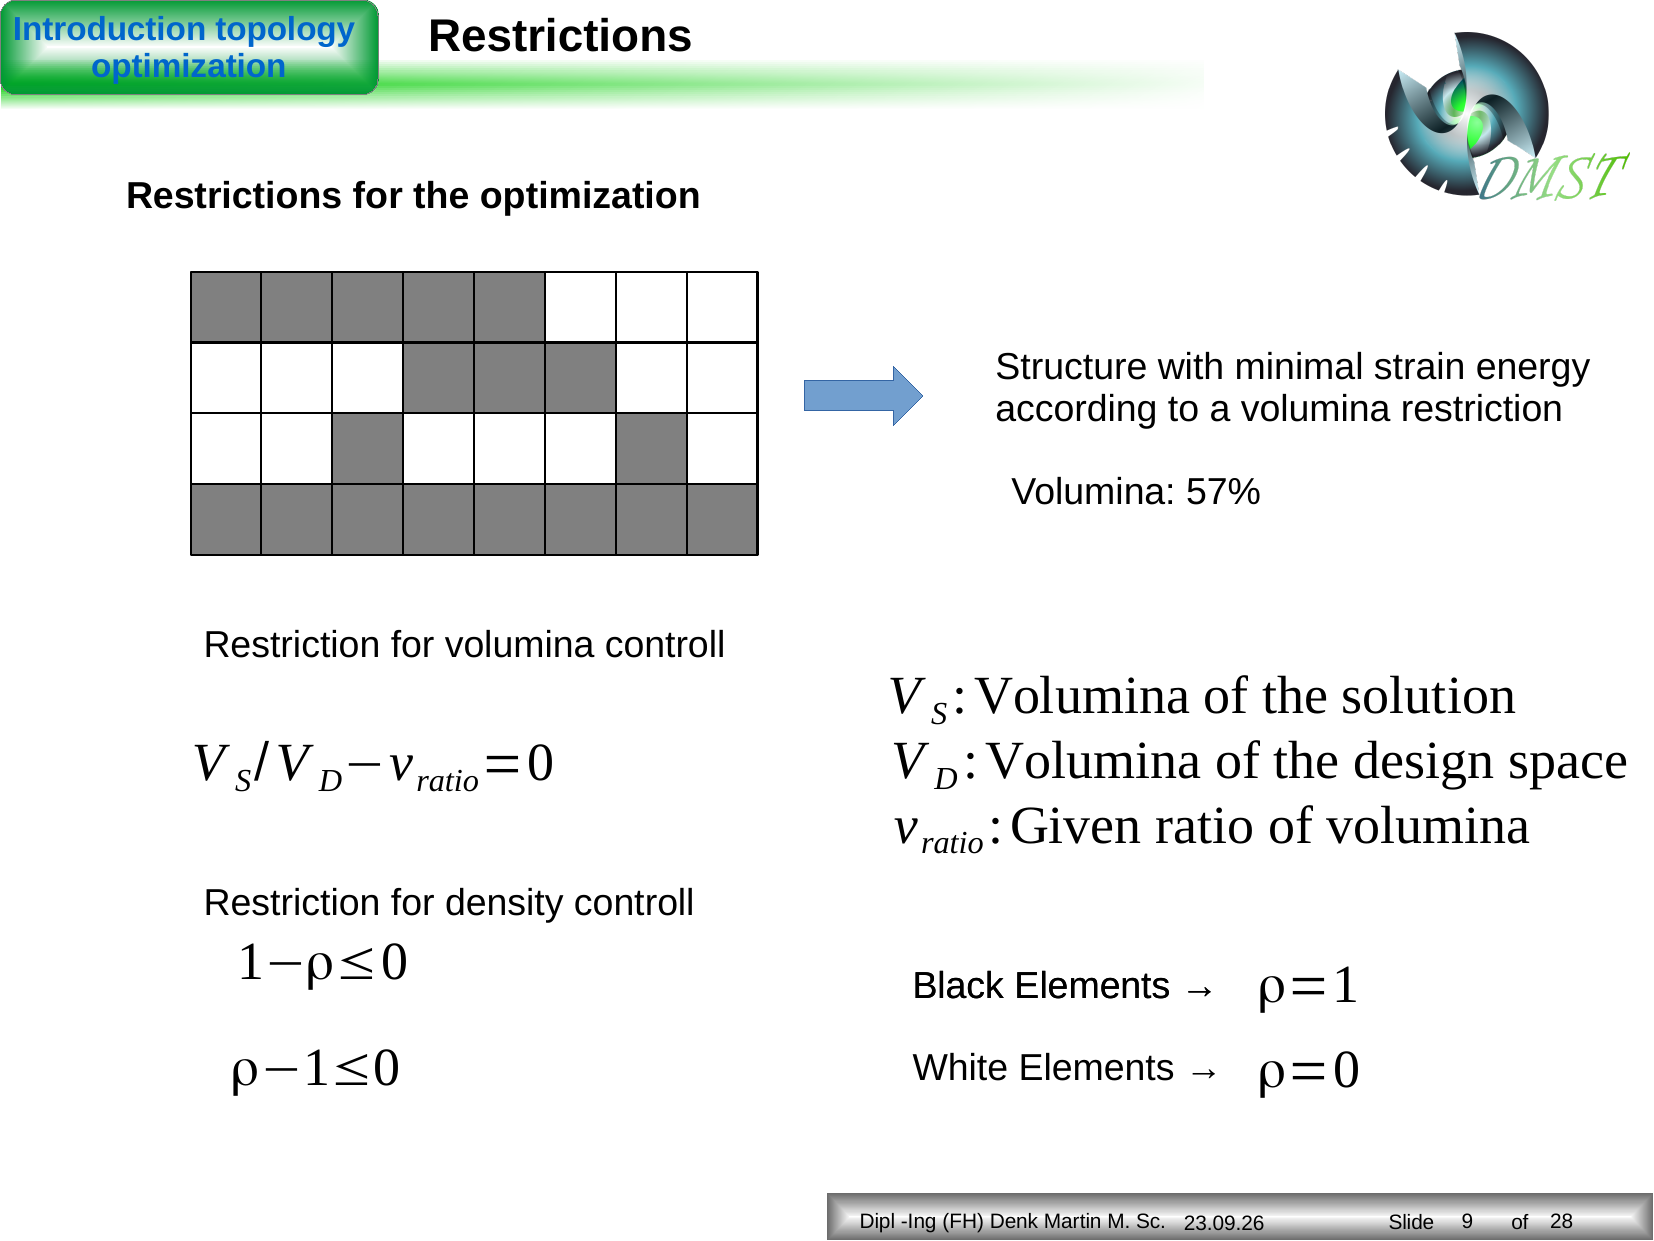

Introduction topology
optimization
Restrictions
Restrictions for the optimization
Structure with minimal strain energy
according to a volumina restriction
Volumina: 57%
Restriction for volumina controll
Restriction for density controll
Black Elements →
Black Elements →
White Elements →